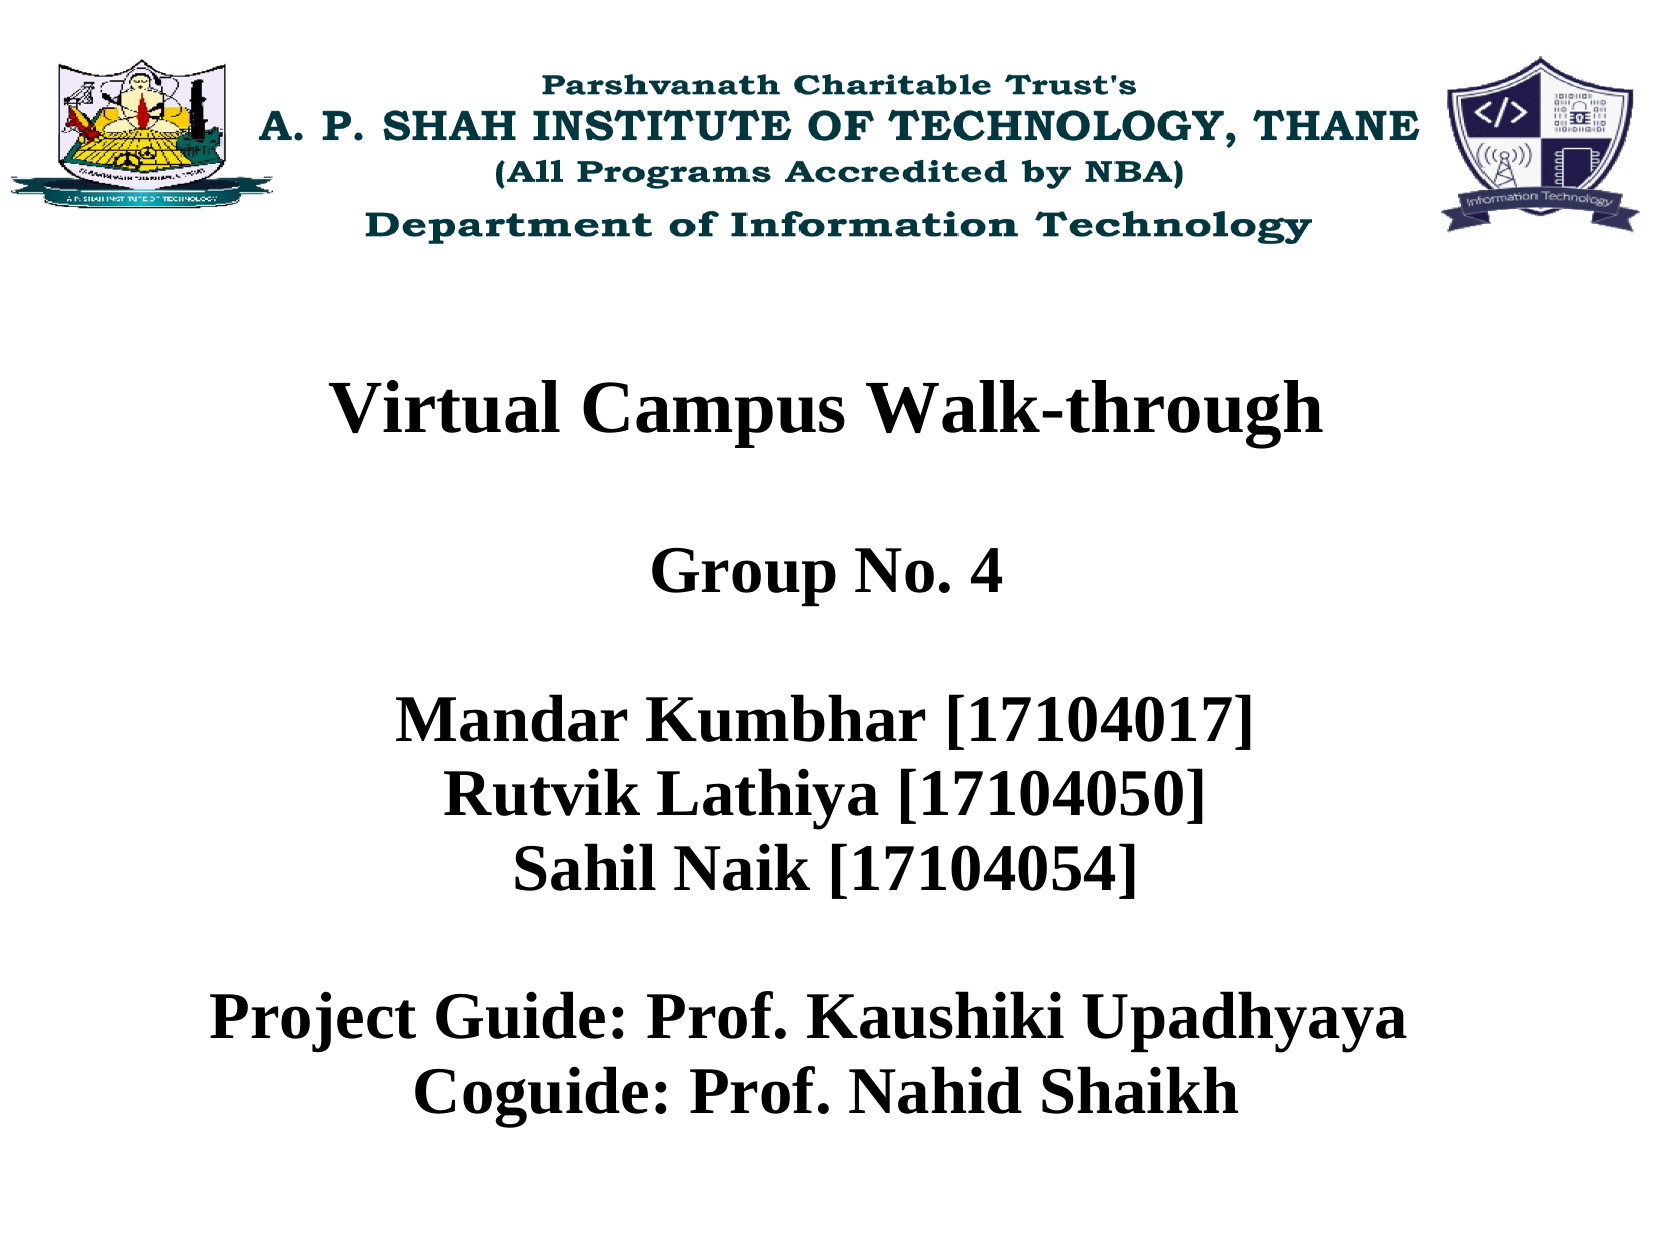

Virtual Campus Walk-through
Group No. 4
Mandar Kumbhar [17104017]
Rutvik Lathiya [17104050]
Sahil Naik [17104054]
Project Guide: Prof. Kaushiki Upadhyaya
Coguide: Prof. Nahid Shaikh